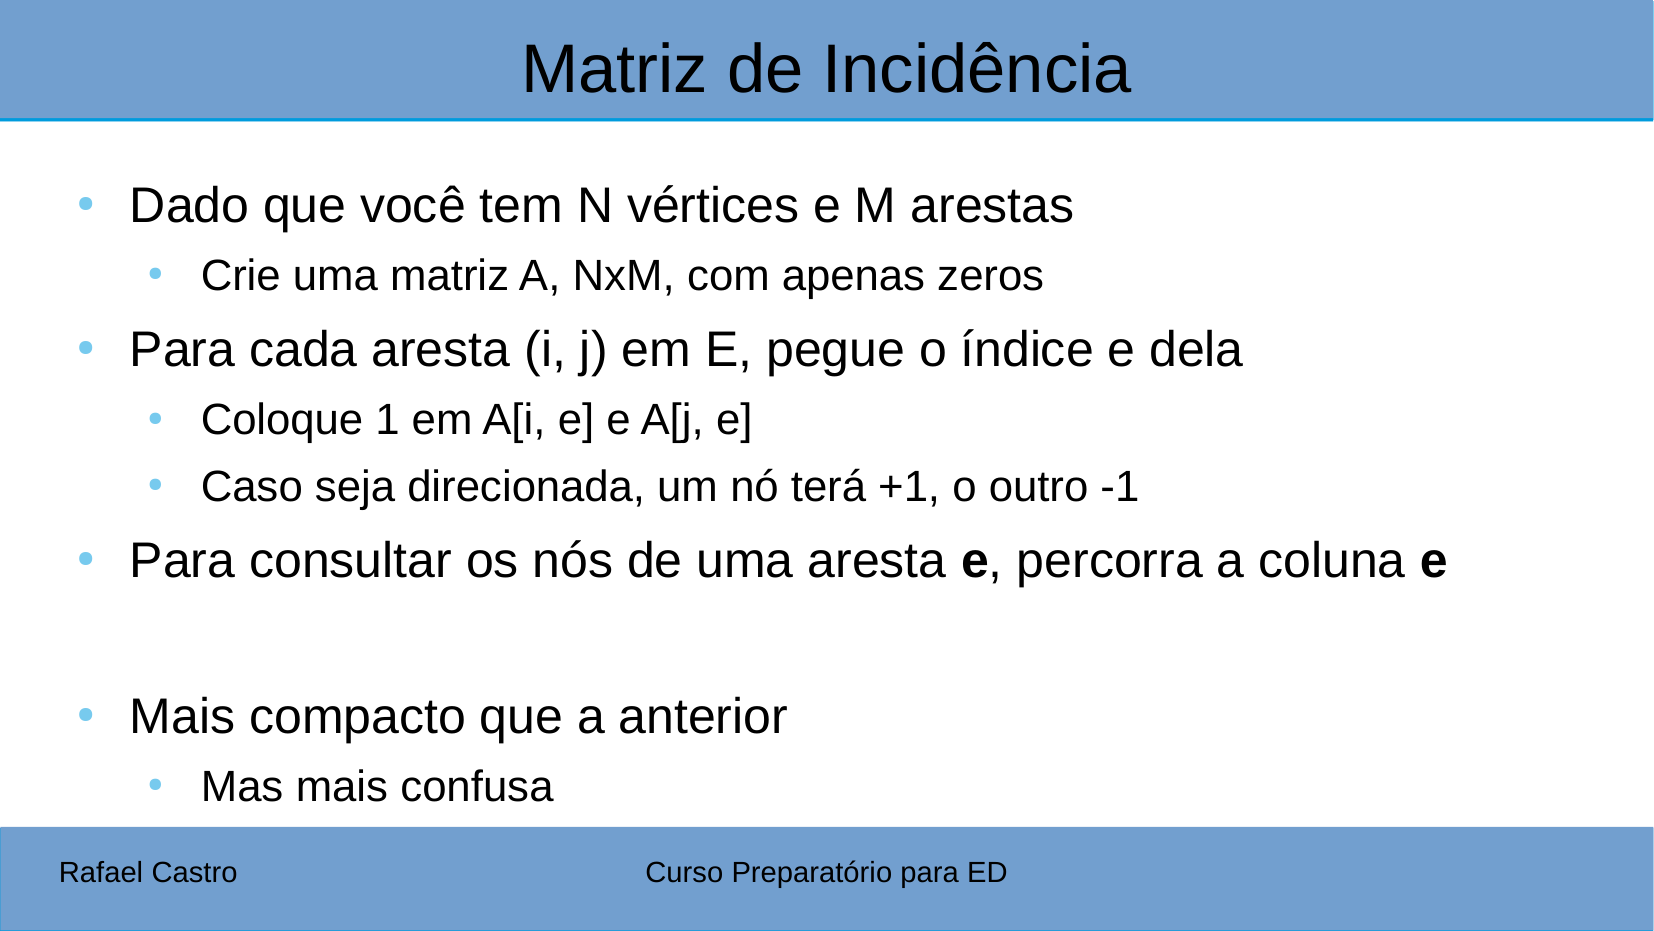

# Matriz de Incidência
Dado que você tem N vértices e M arestas
Crie uma matriz A, NxM, com apenas zeros
Para cada aresta (i, j) em E, pegue o índice e dela
Coloque 1 em A[i, e] e A[j, e]
Caso seja direcionada, um nó terá +1, o outro -1
Para consultar os nós de uma aresta e, percorra a coluna e
Mais compacto que a anterior
Mas mais confusa
Curso Preparatório para ED